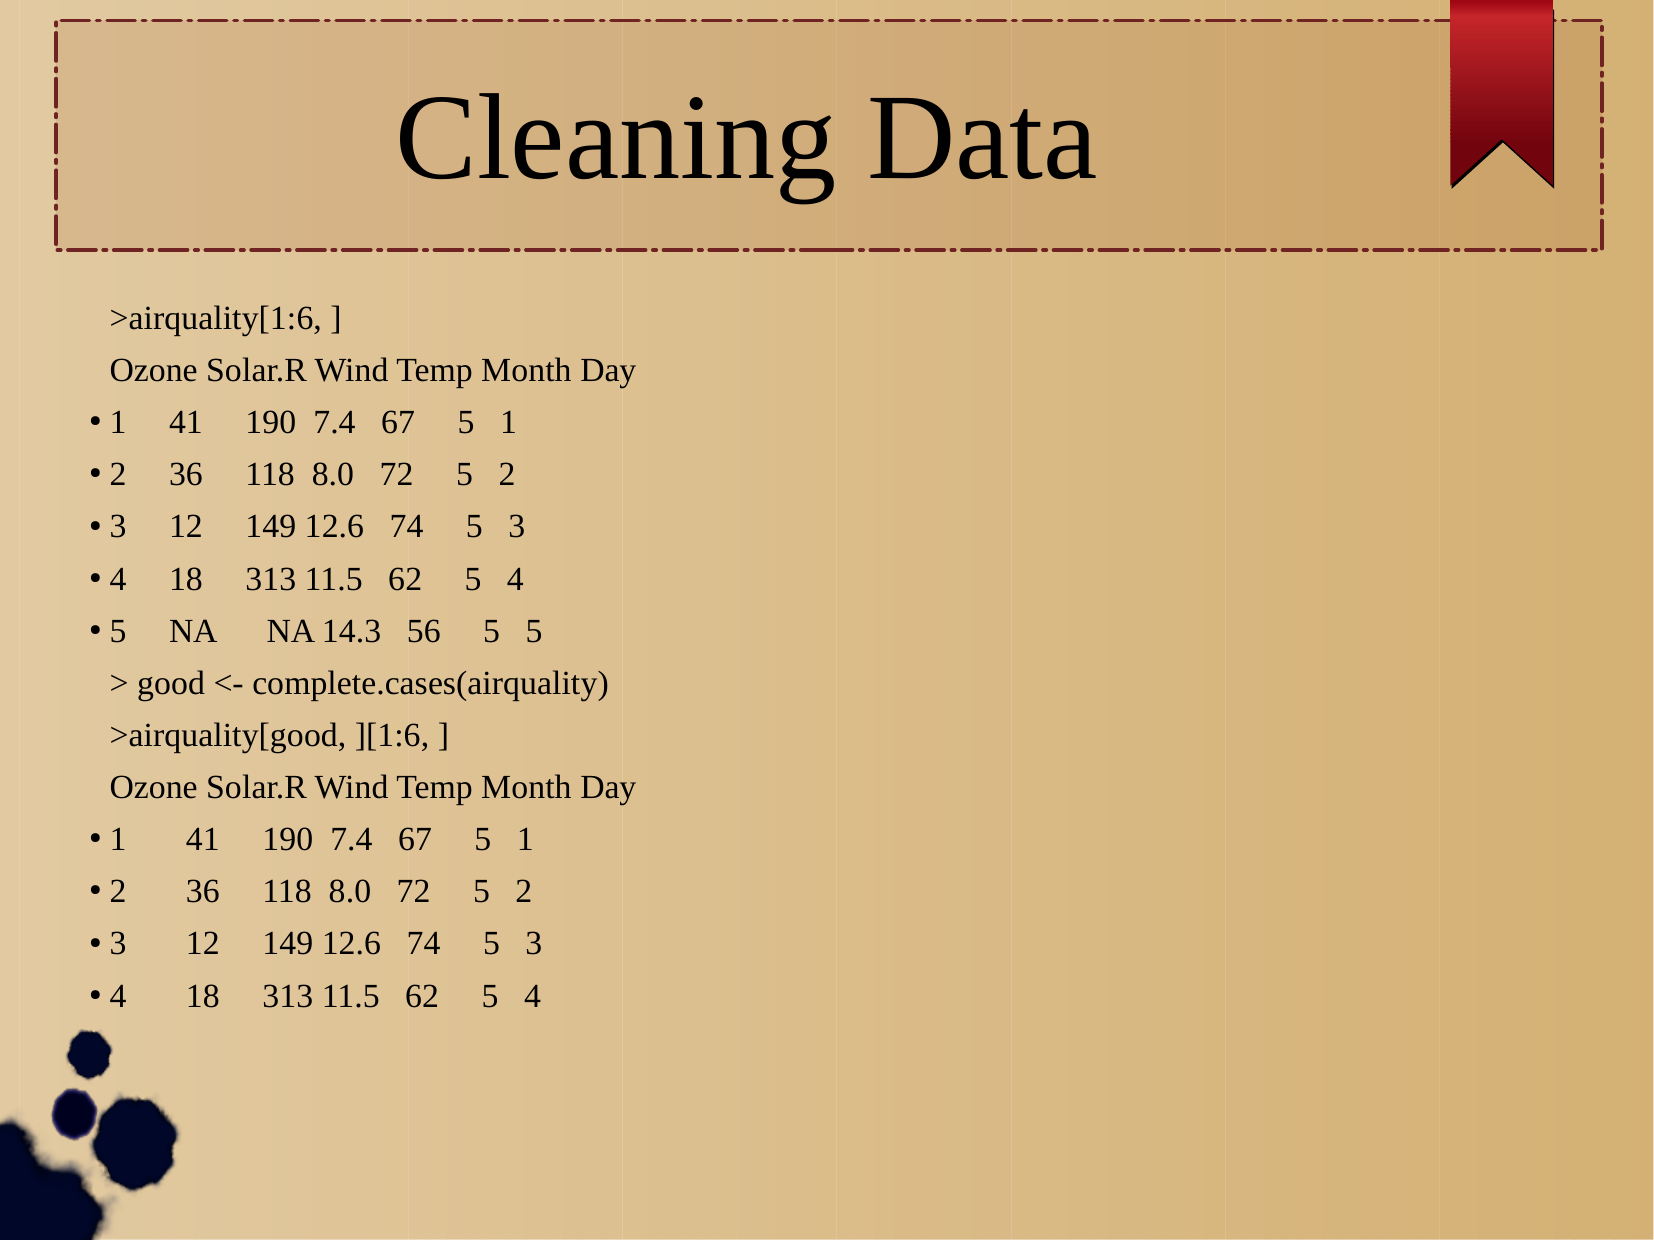

# Cleaning Data
>airquality[1:6, ]
Ozone Solar.R Wind Temp Month Day
1 41 190 7.4 67 5 1
2 36 118 8.0 72 5 2
3 12 149 12.6 74 5 3
4 18 313 11.5 62 5 4
5 NA NA 14.3 56 5 5
> good <- complete.cases(airquality)
>airquality[good, ][1:6, ]
Ozone Solar.R Wind Temp Month Day
1 41 190 7.4 67 5 1
2 36 118 8.0 72 5 2
3 12 149 12.6 74 5 3
4 18 313 11.5 62 5 4